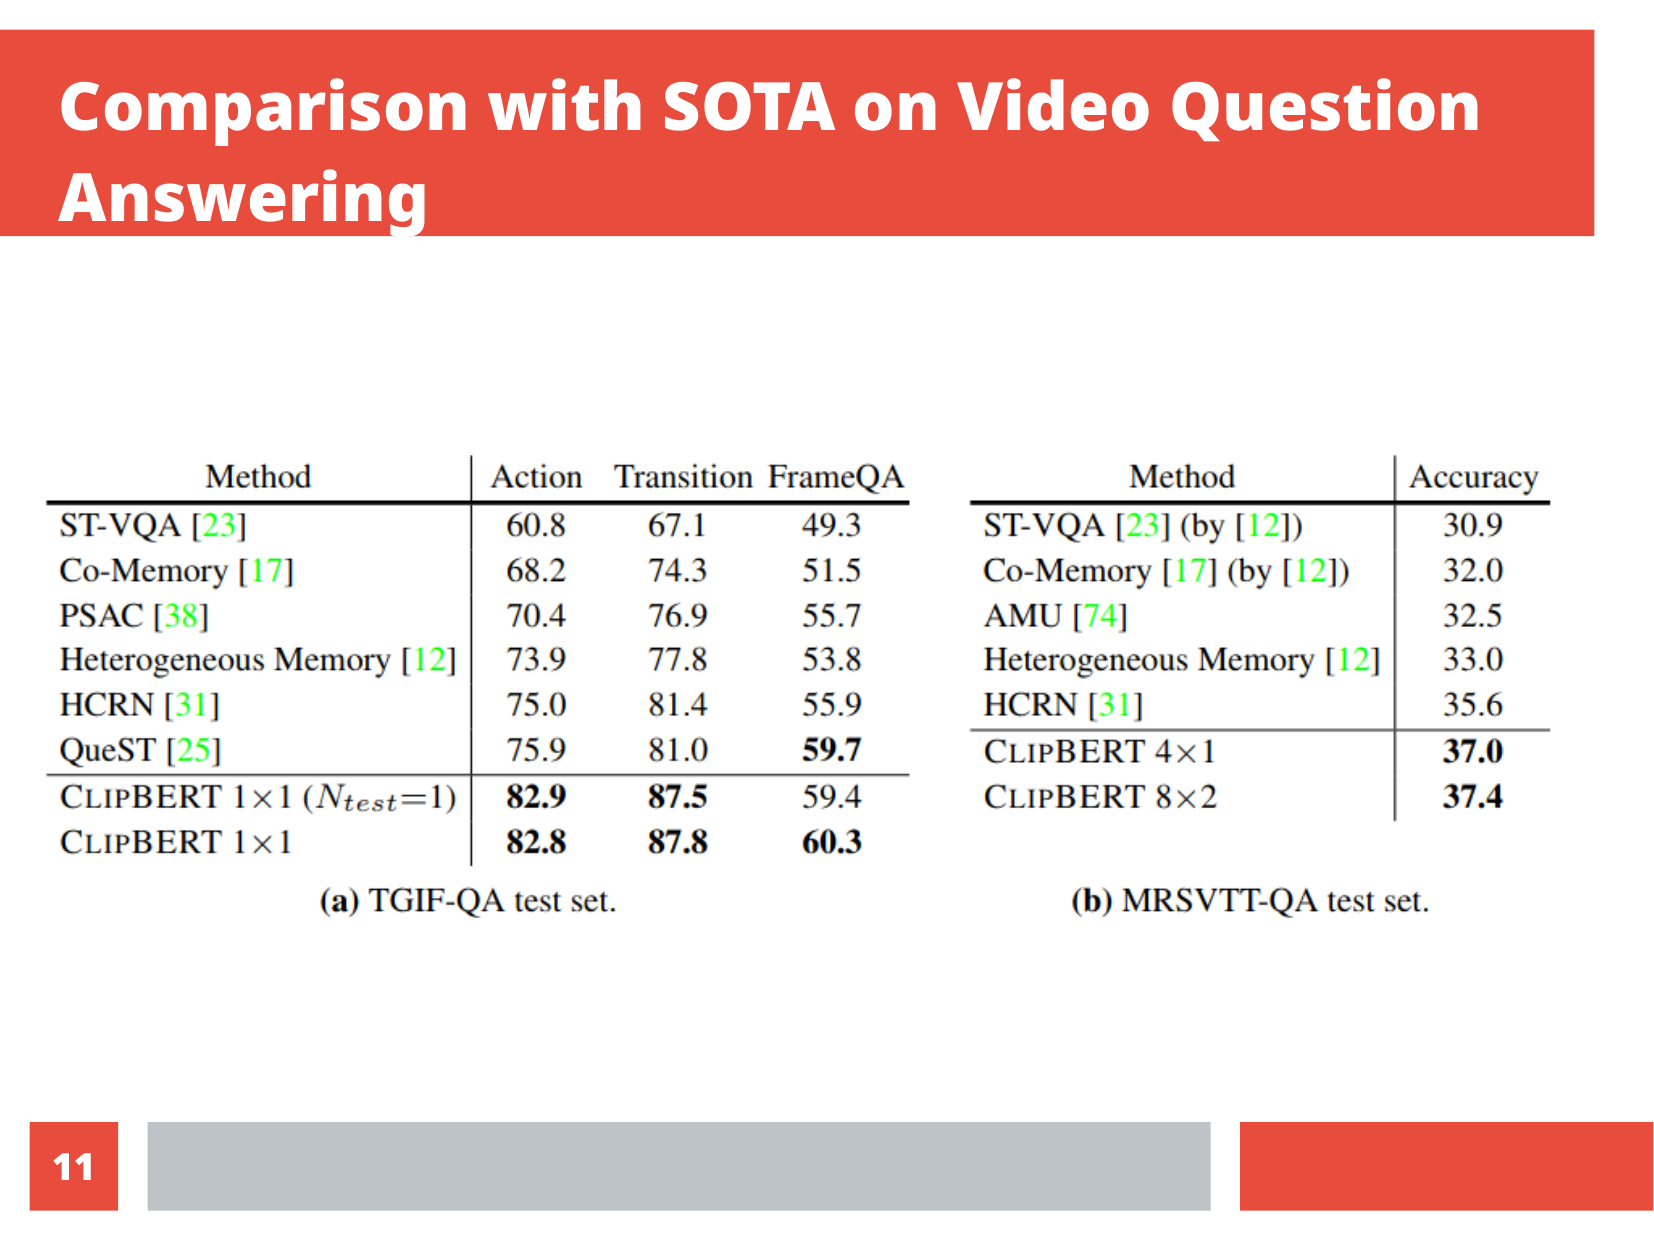

# Comparison with SOTA on Video Question Answering
11